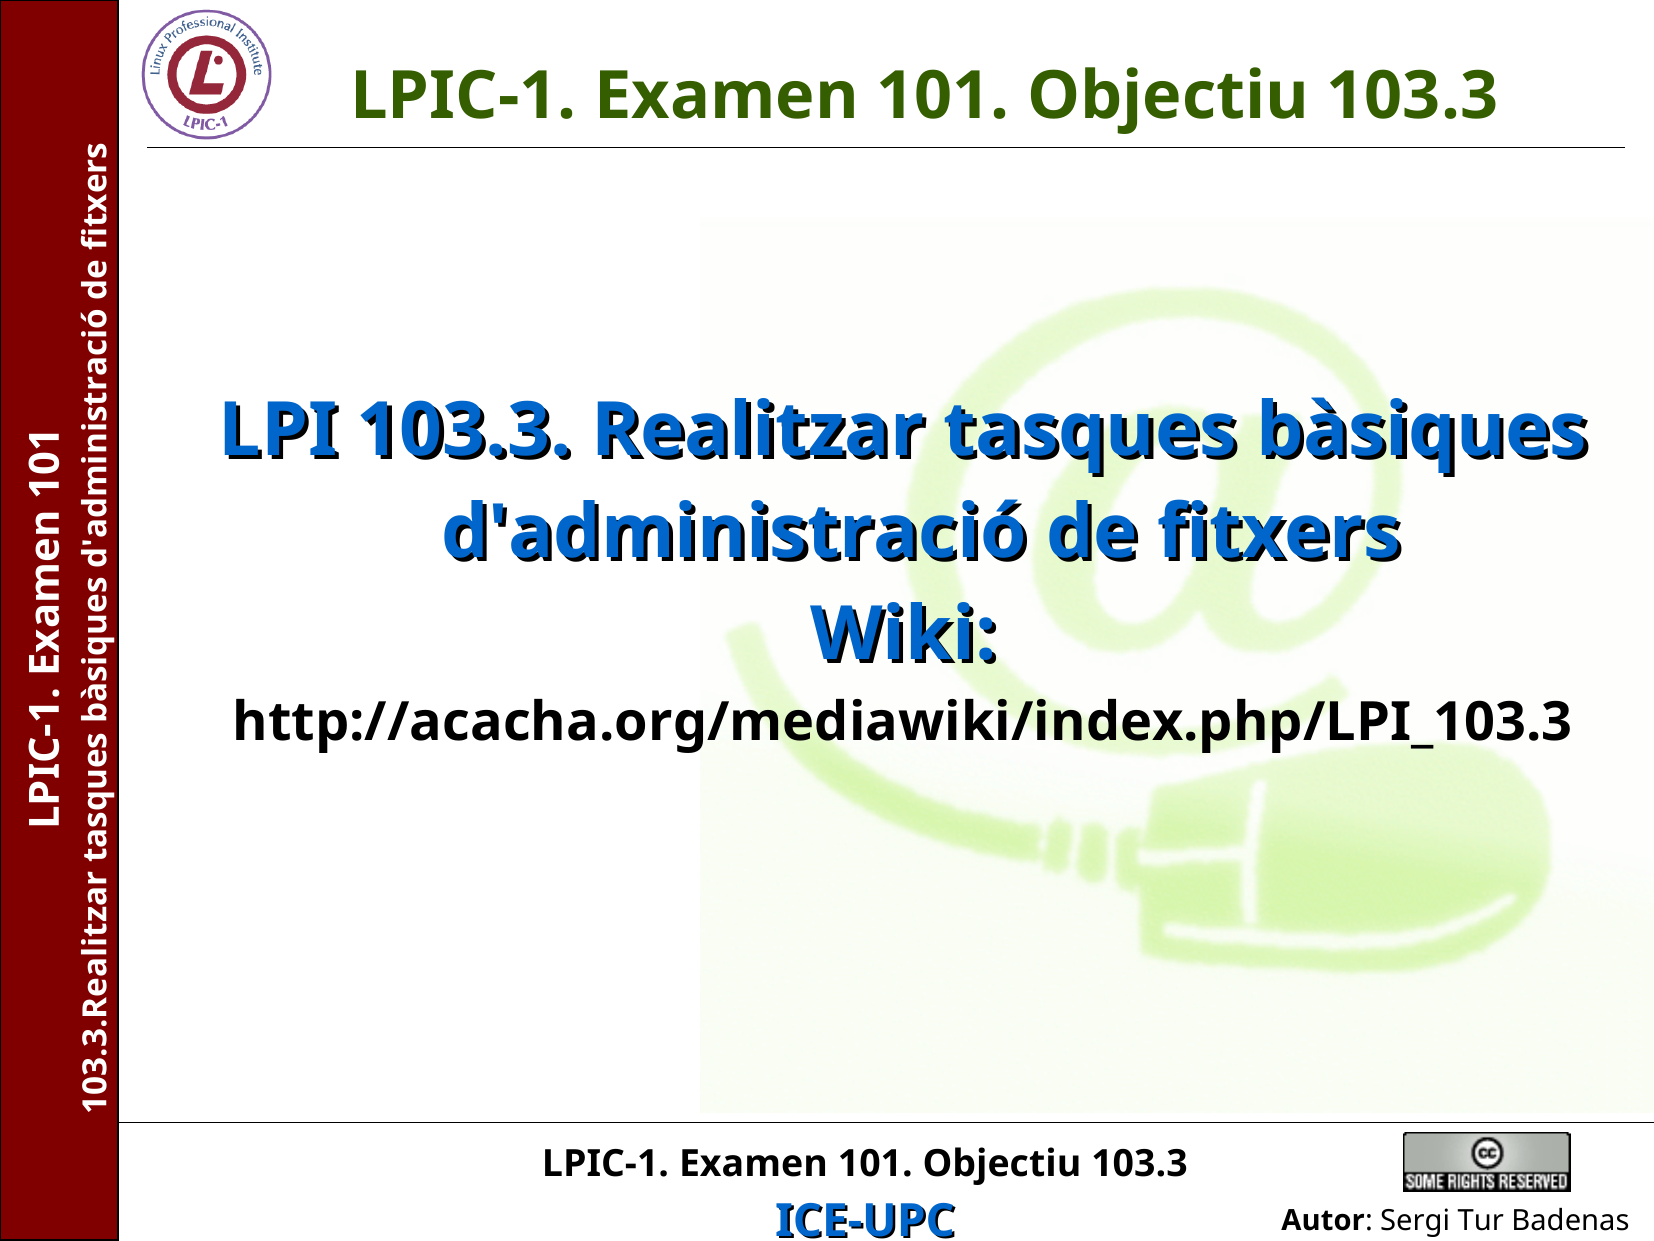

LPIC-1. Examen 101. Objectiu 103.3
# LPI 103.3. Realitzar tasques bàsiques d'administració de fitxers
Wiki:
http://acacha.org/mediawiki/index.php/LPI_103.3